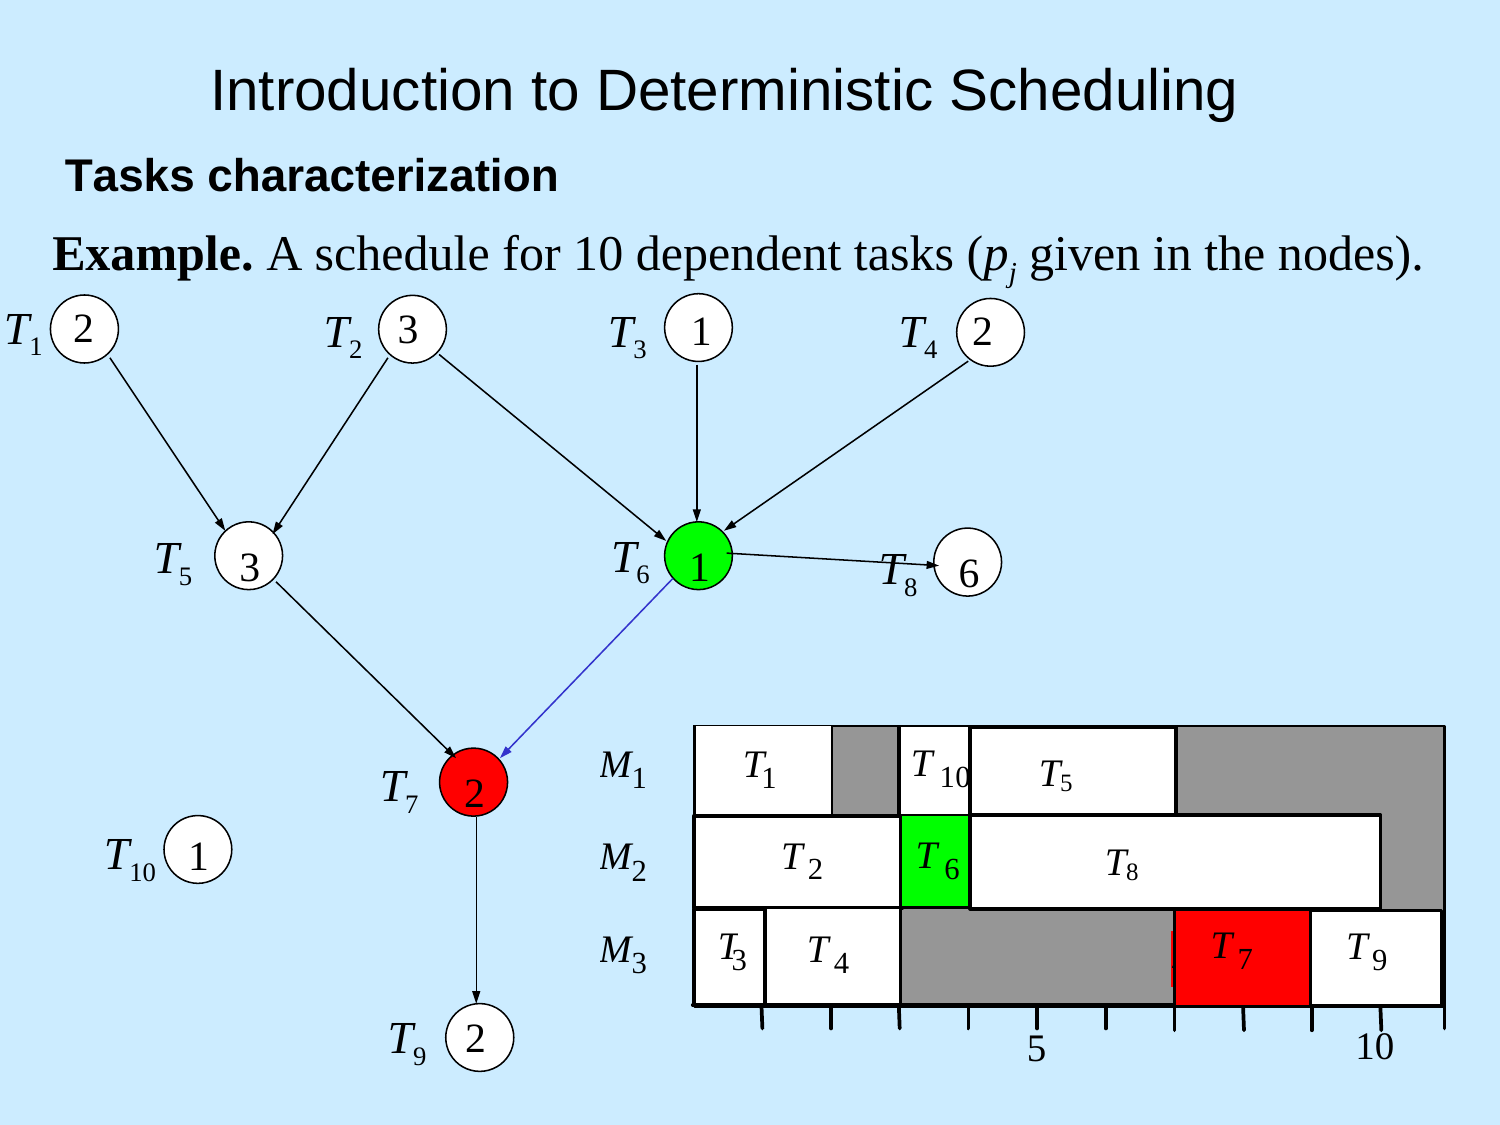

# Introduction to Deterministic Scheduling
Tasks characterization
Example. A schedule for 10 dependent tasks (pj given in the nodes).
T1
2
T2
T3
T4
3
1
2
T6
T5
3
1
6
T8
T7
2
T10
1
T9
2